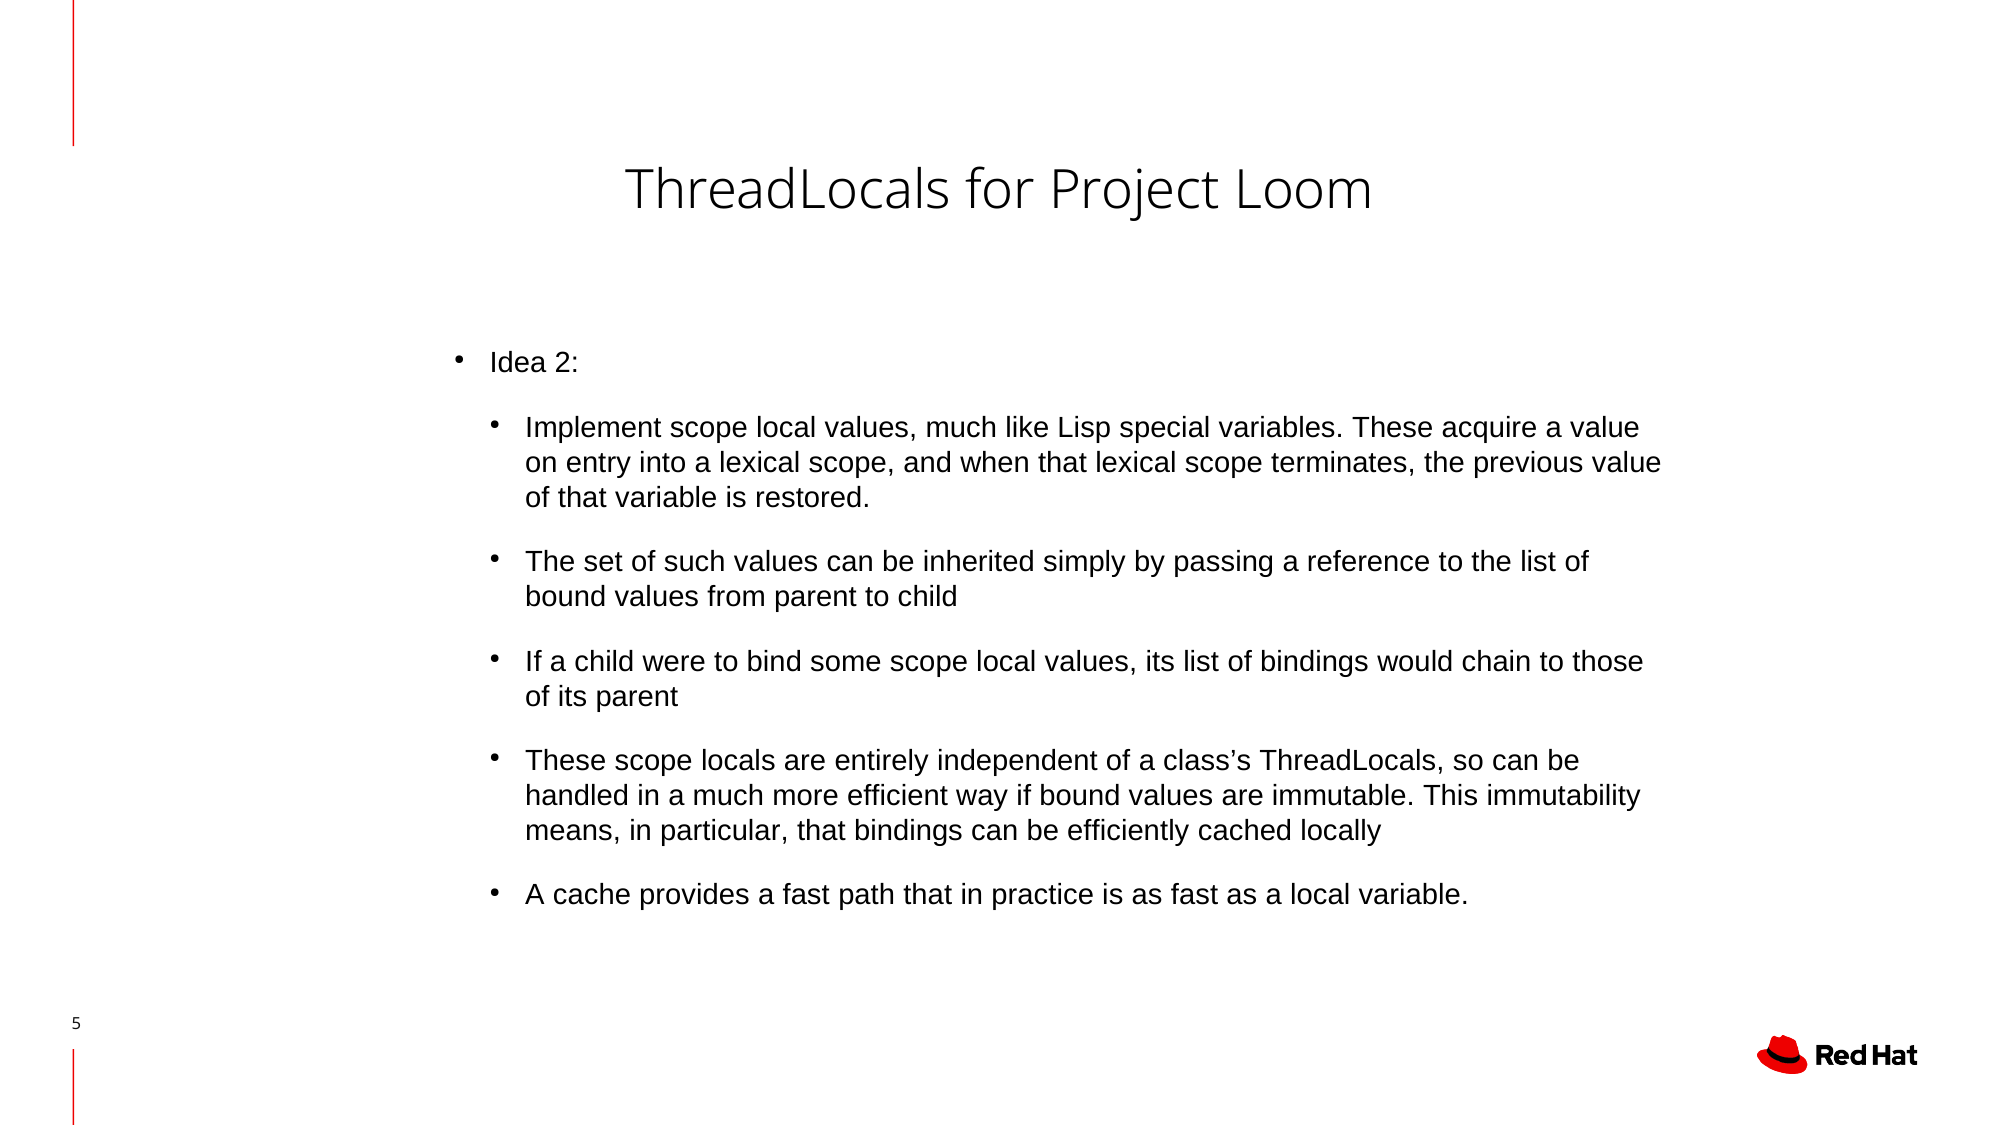

# ThreadLocals for Project Loom
Idea 2:
Implement scope local values, much like Lisp special variables. These acquire a value on entry into a lexical scope, and when that lexical scope terminates, the previous value of that variable is restored.
The set of such values can be inherited simply by passing a reference to the list of bound values from parent to child
If a child were to bind some scope local values, its list of bindings would chain to those of its parent
These scope locals are entirely independent of a class’s ThreadLocals, so can be handled in a much more efficient way if bound values are immutable. This immutability means, in particular, that bindings can be efficiently cached locally
A cache provides a fast path that in practice is as fast as a local variable.
5